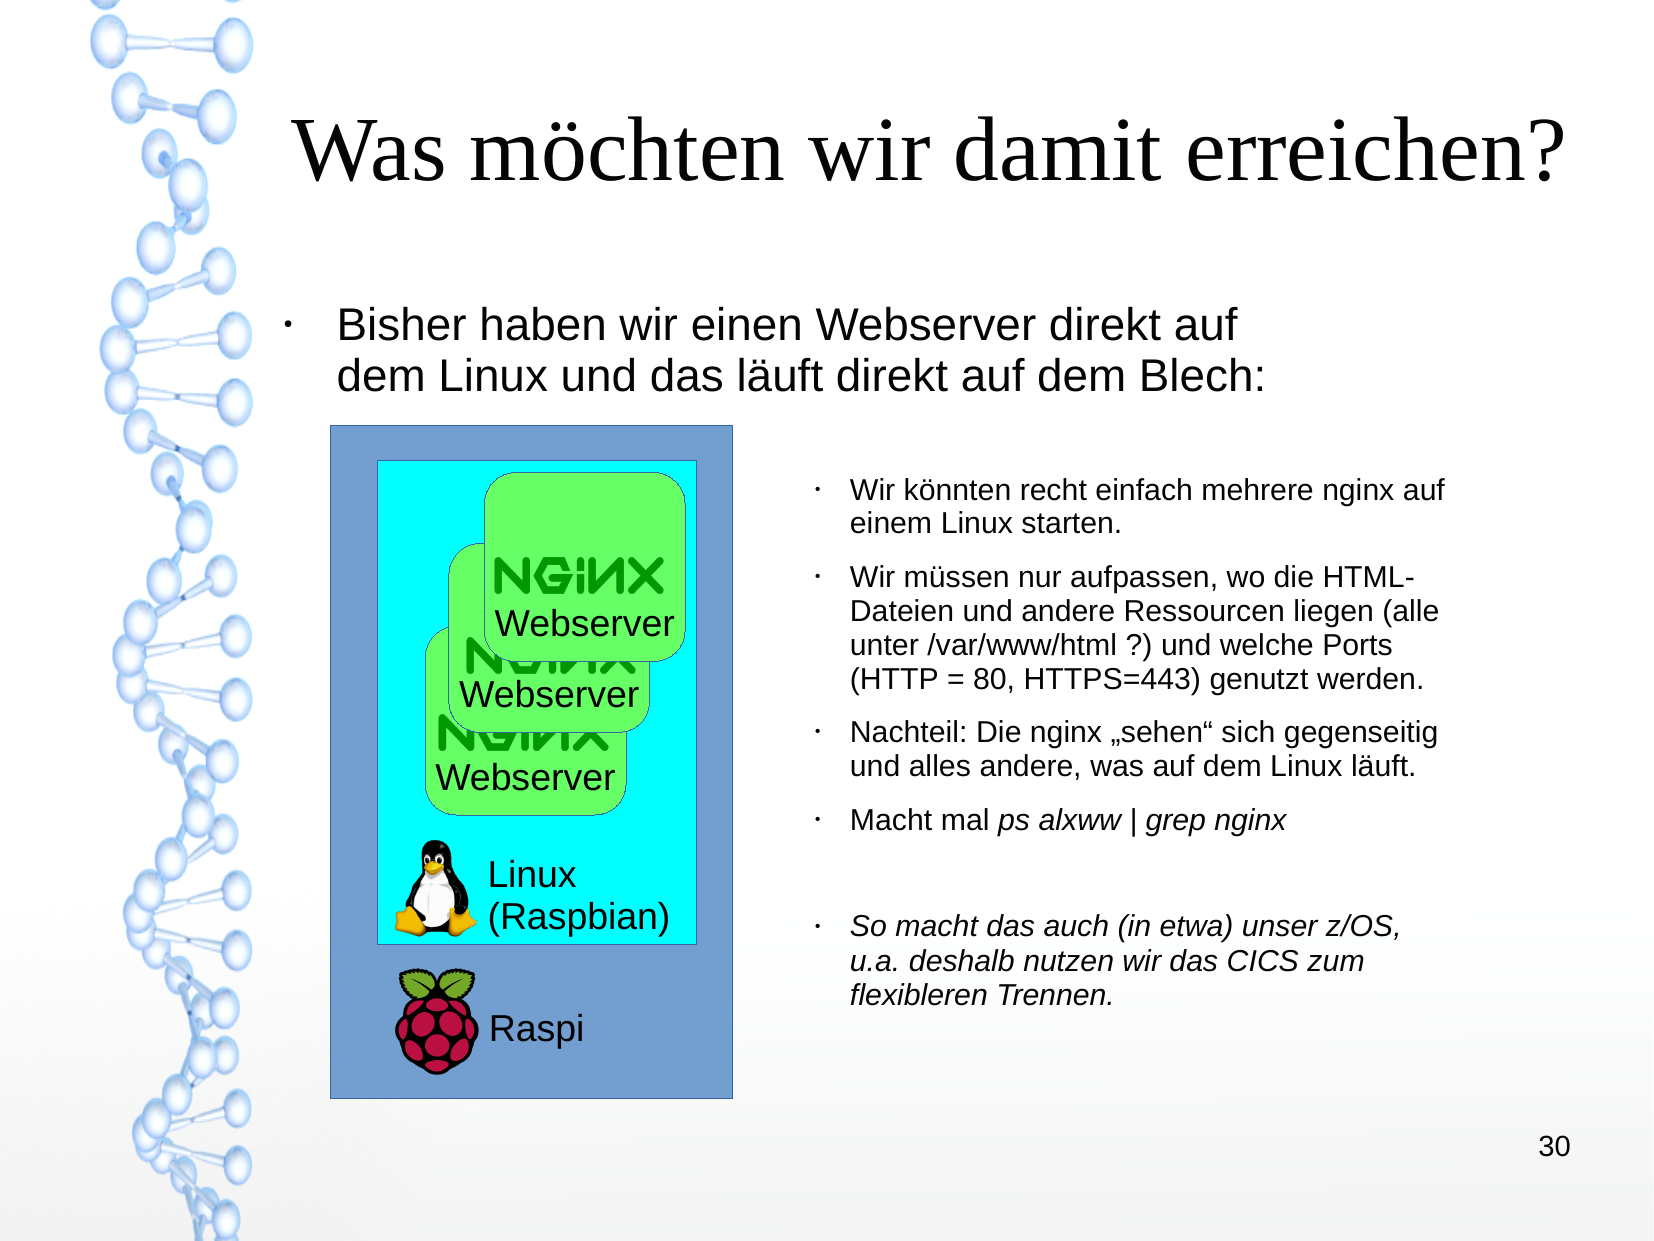

# Was möchten wir damit erreichen?
Bisher haben wir einen Webserver direkt auf dem Linux und das läuft direkt auf dem Blech:
 Raspi
Linux
 (Raspbian)
Webserver
Wir könnten recht einfach mehrere nginx auf einem Linux starten.
Wir müssen nur aufpassen, wo die HTML-Dateien und andere Ressourcen liegen (alle unter /var/www/html ?) und welche Ports (HTTP = 80, HTTPS=443) genutzt werden.
Nachteil: Die nginx „sehen“ sich gegenseitig und alles andere, was auf dem Linux läuft.
Macht mal ps alxww | grep nginx
So macht das auch (in etwa) unser z/OS,
u.a. deshalb nutzen wir das CICS zum flexibleren Trennen.
Webserver
Webserver
30